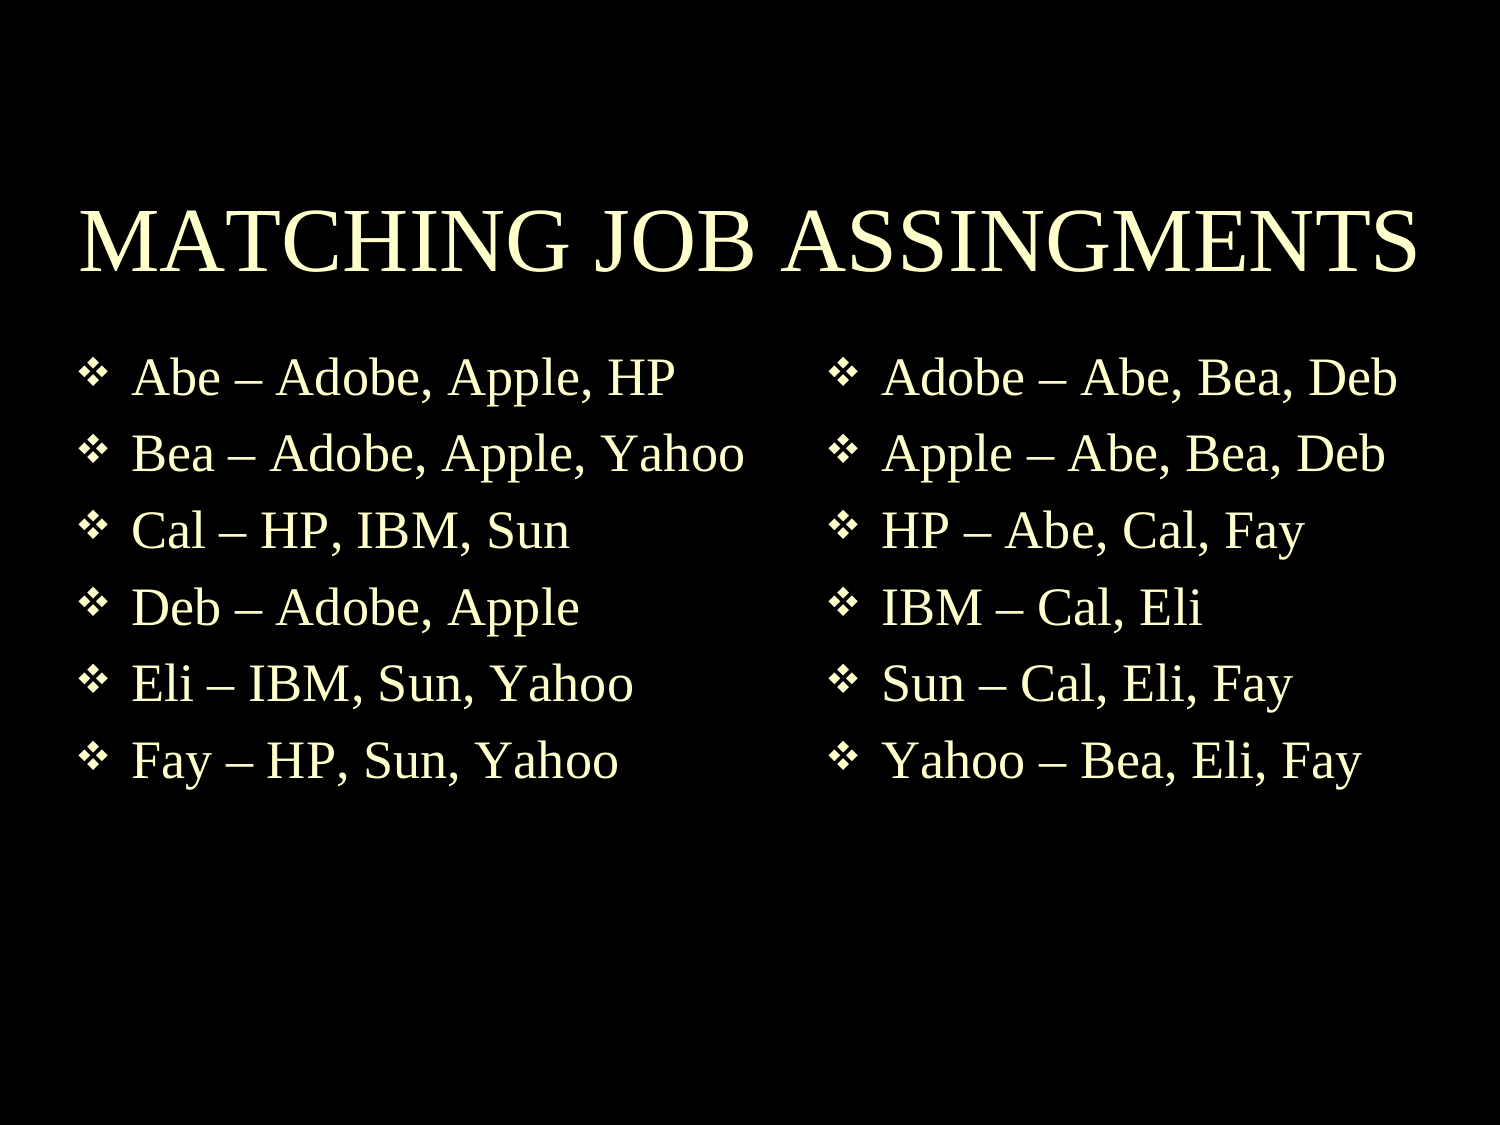

# MATCHING JOB ASSINGMENTS
Abe – Adobe, Apple, HP
Bea – Adobe, Apple, Yahoo
Cal – HP, IBM, Sun
Deb – Adobe, Apple
Eli – IBM, Sun, Yahoo
Fay – HP, Sun, Yahoo
Adobe – Abe, Bea, Deb
Apple – Abe, Bea, Deb
HP – Abe, Cal, Fay
IBM – Cal, Eli
Sun – Cal, Eli, Fay
Yahoo – Bea, Eli, Fay